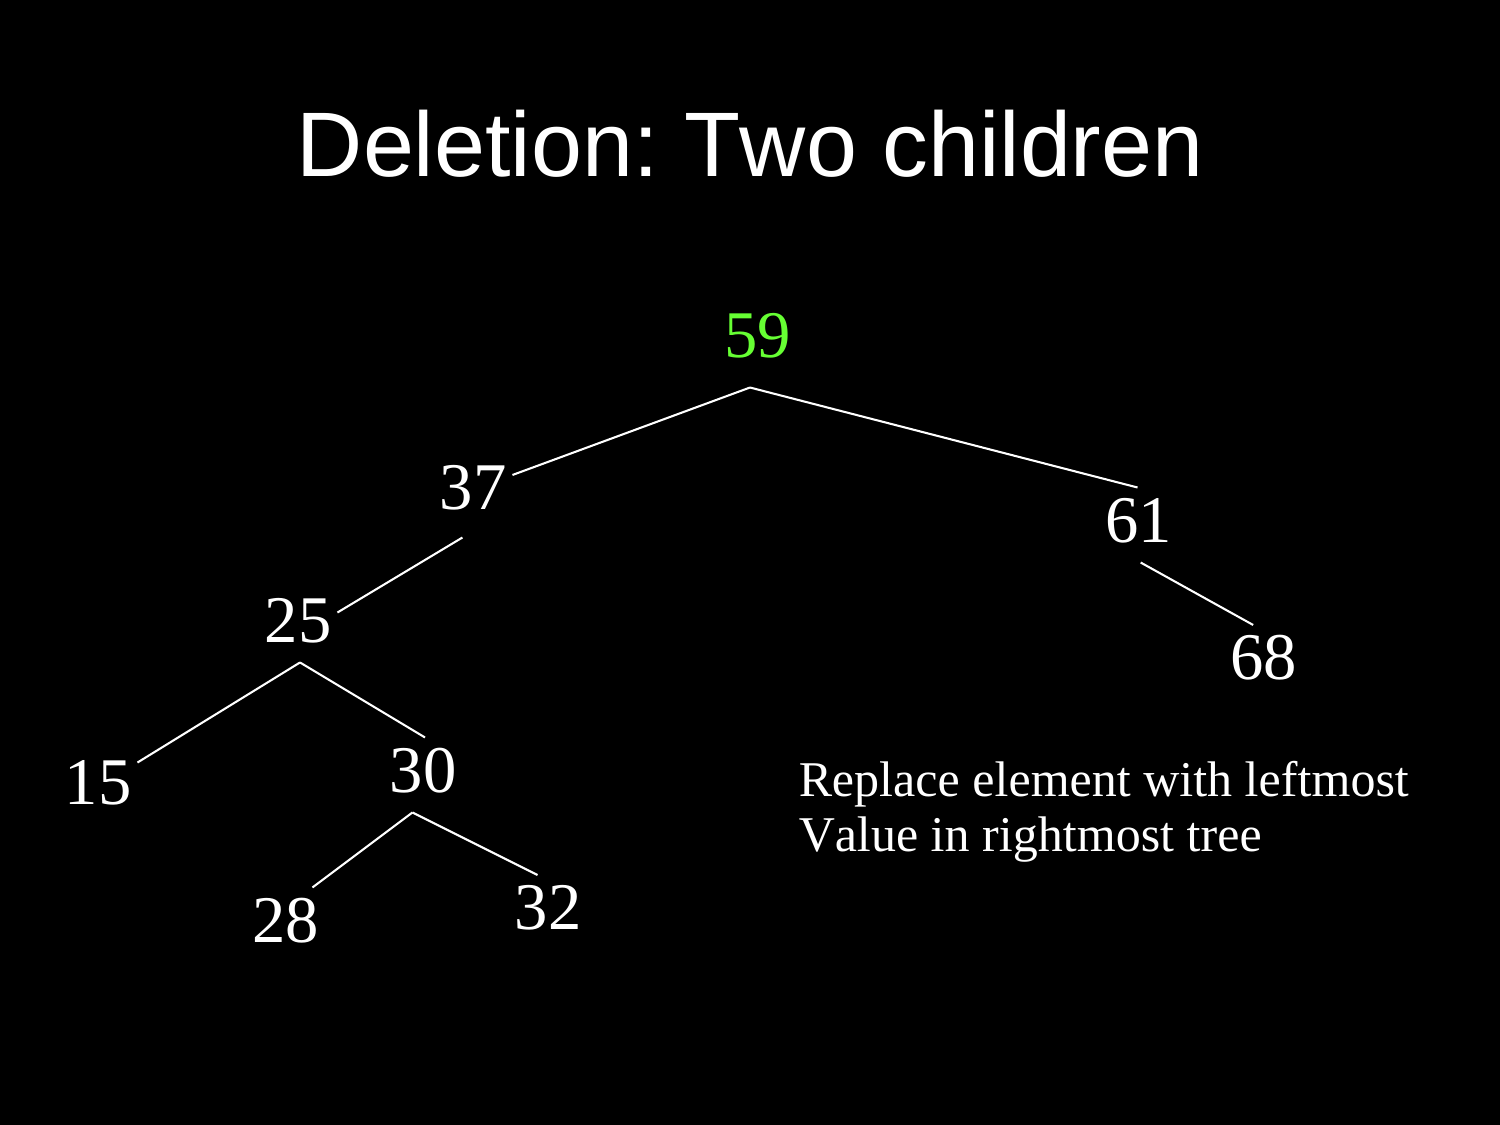

# Deletion: Two children
59
37
61
25
68
30
15
Replace element with leftmost
Value in rightmost tree
32
28